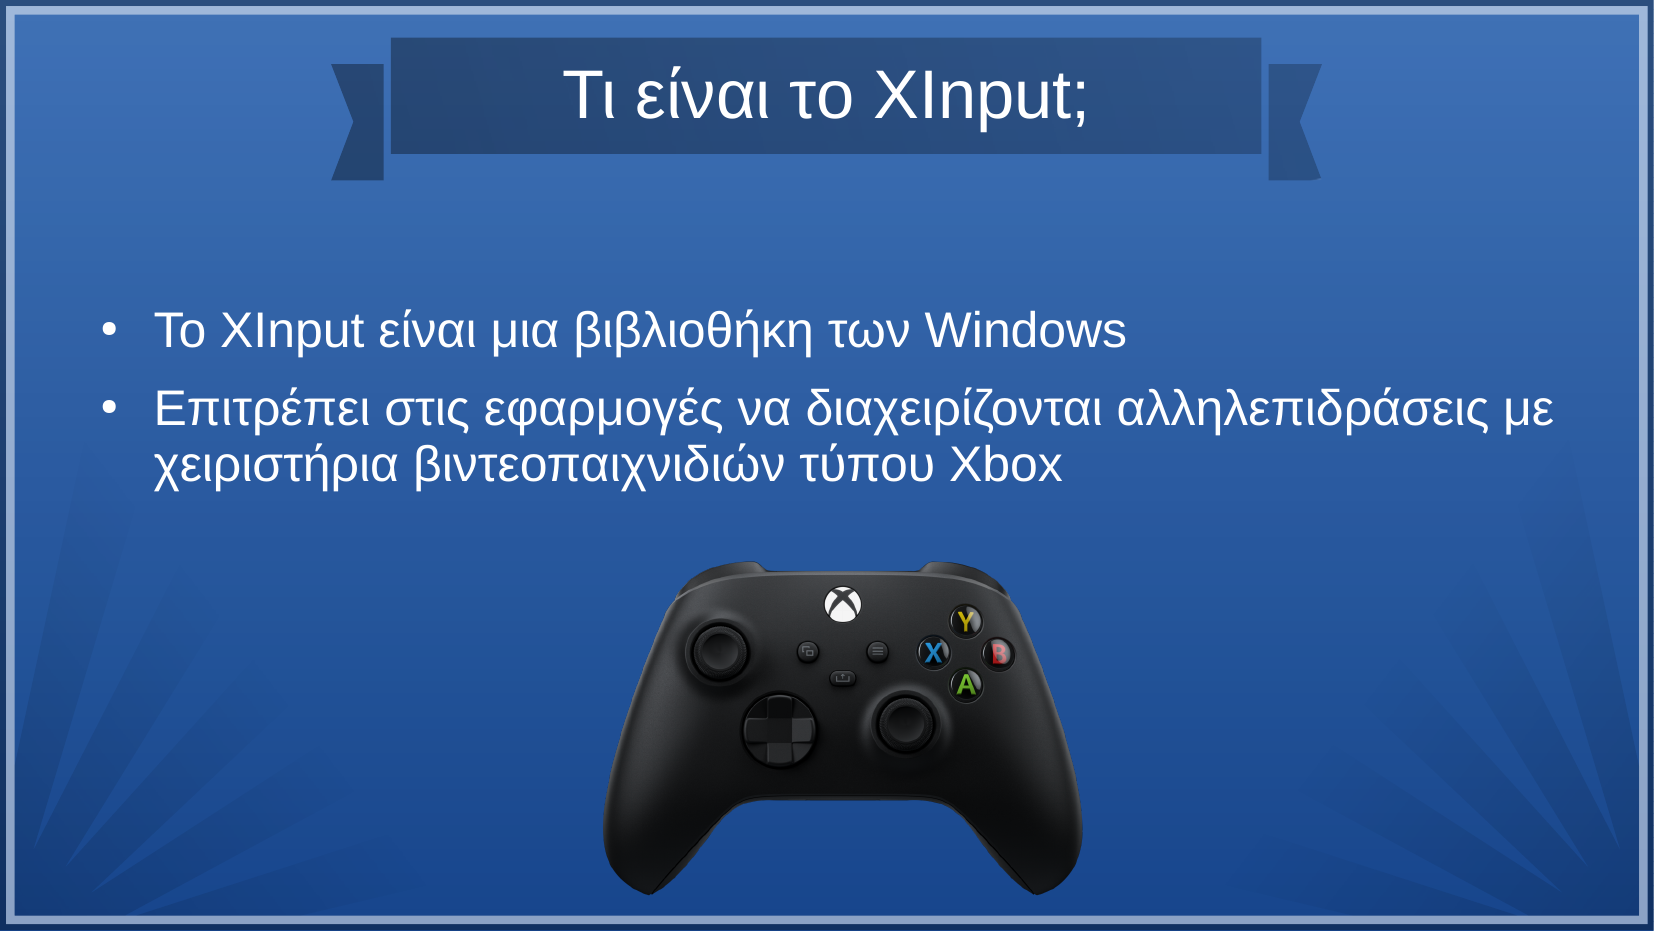

# Τι είναι το XInput;
Το XInput είναι μια βιβλιοθήκη των Windows
Επιτρέπει στις εφαρμογές να διαχειρίζονται αλληλεπιδράσεις με χειριστήρια βιντεοπαιχνιδιών τύπου Xbox